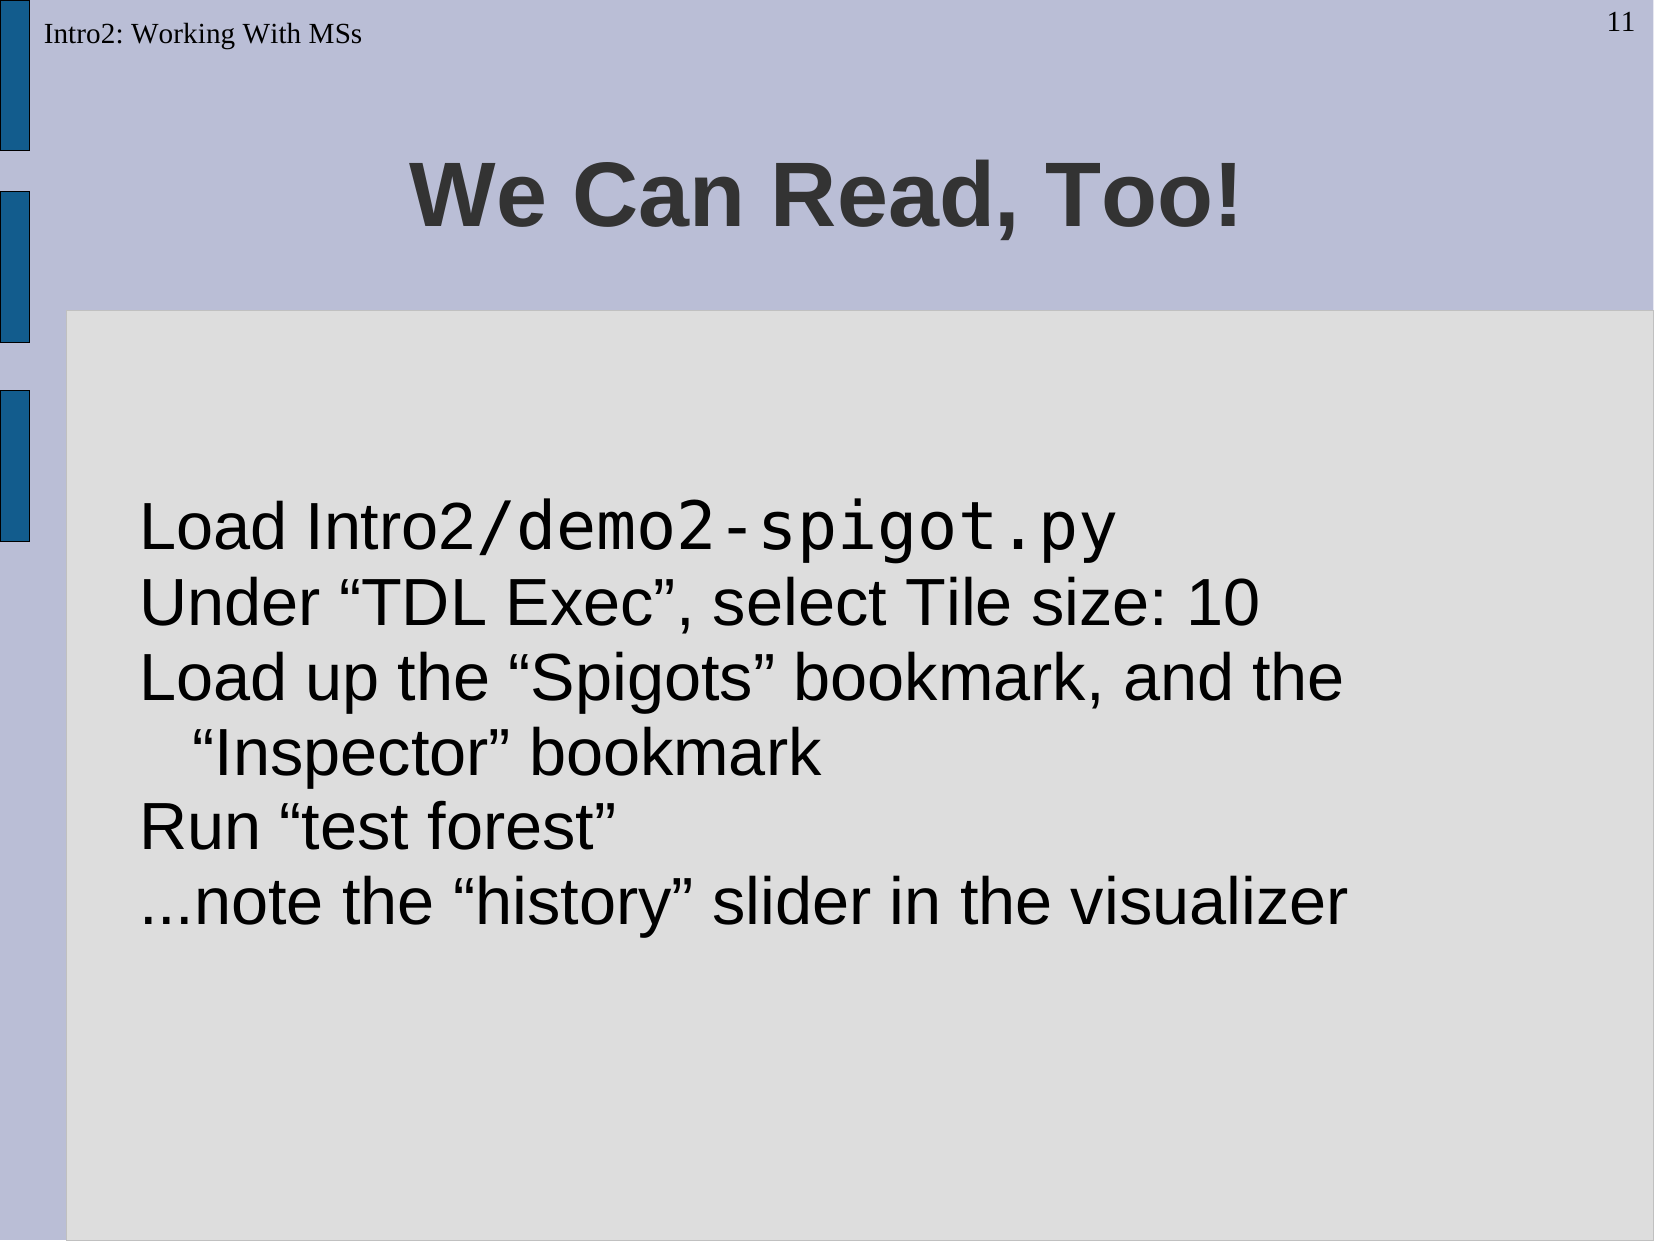

11
Intro2: Working With MSs
# We Can Read, Too!
Load Intro2/demo2-spigot.py
Under “TDL Exec”, select Tile size: 10
Load up the “Spigots” bookmark, and the “Inspector” bookmark
Run “test forest”
...note the “history” slider in the visualizer